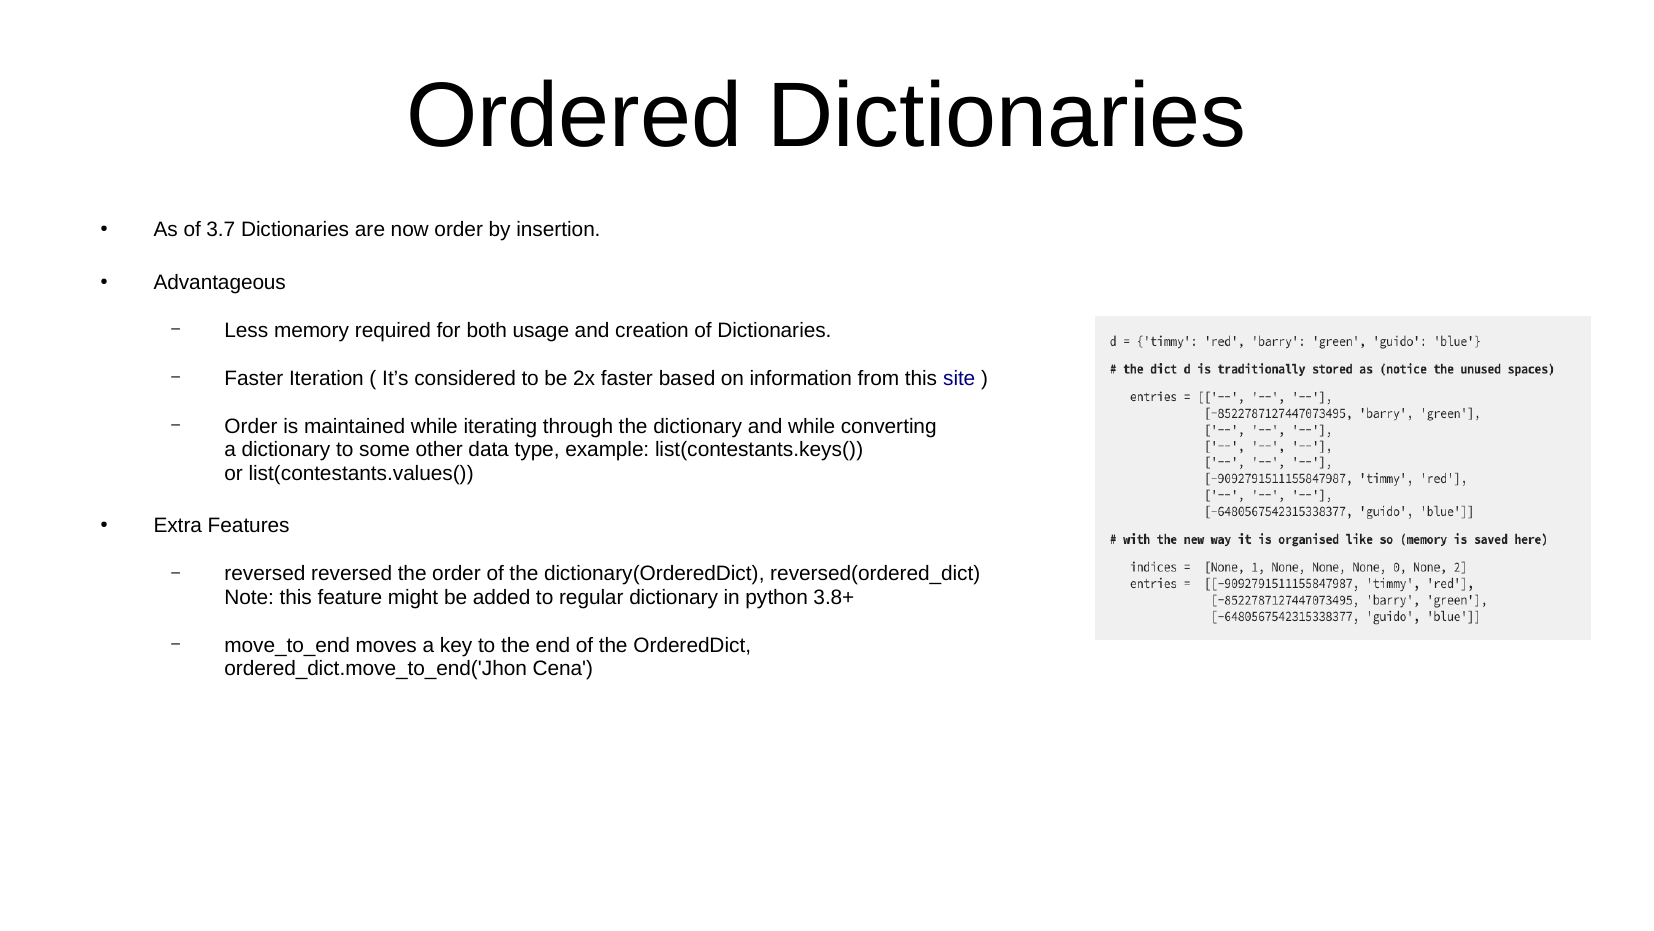

# Ordered Dictionaries
As of 3.7 Dictionaries are now order by insertion.
Advantageous
Less memory required for both usage and creation of Dictionaries.
Faster Iteration ( It’s considered to be 2x faster based on information from this site )
Order is maintained while iterating through the dictionary and while converting
a dictionary to some other data type, example: list(contestants.keys()) 
or list(contestants.values())
Extra Features
reversed reversed the order of the dictionary(OrderedDict), reversed(ordered_dict) 
Note: this feature might be added to regular dictionary in python 3.8+
move_to_end moves a key to the end of the OrderedDict, 
ordered_dict.move_to_end('Jhon Cena')